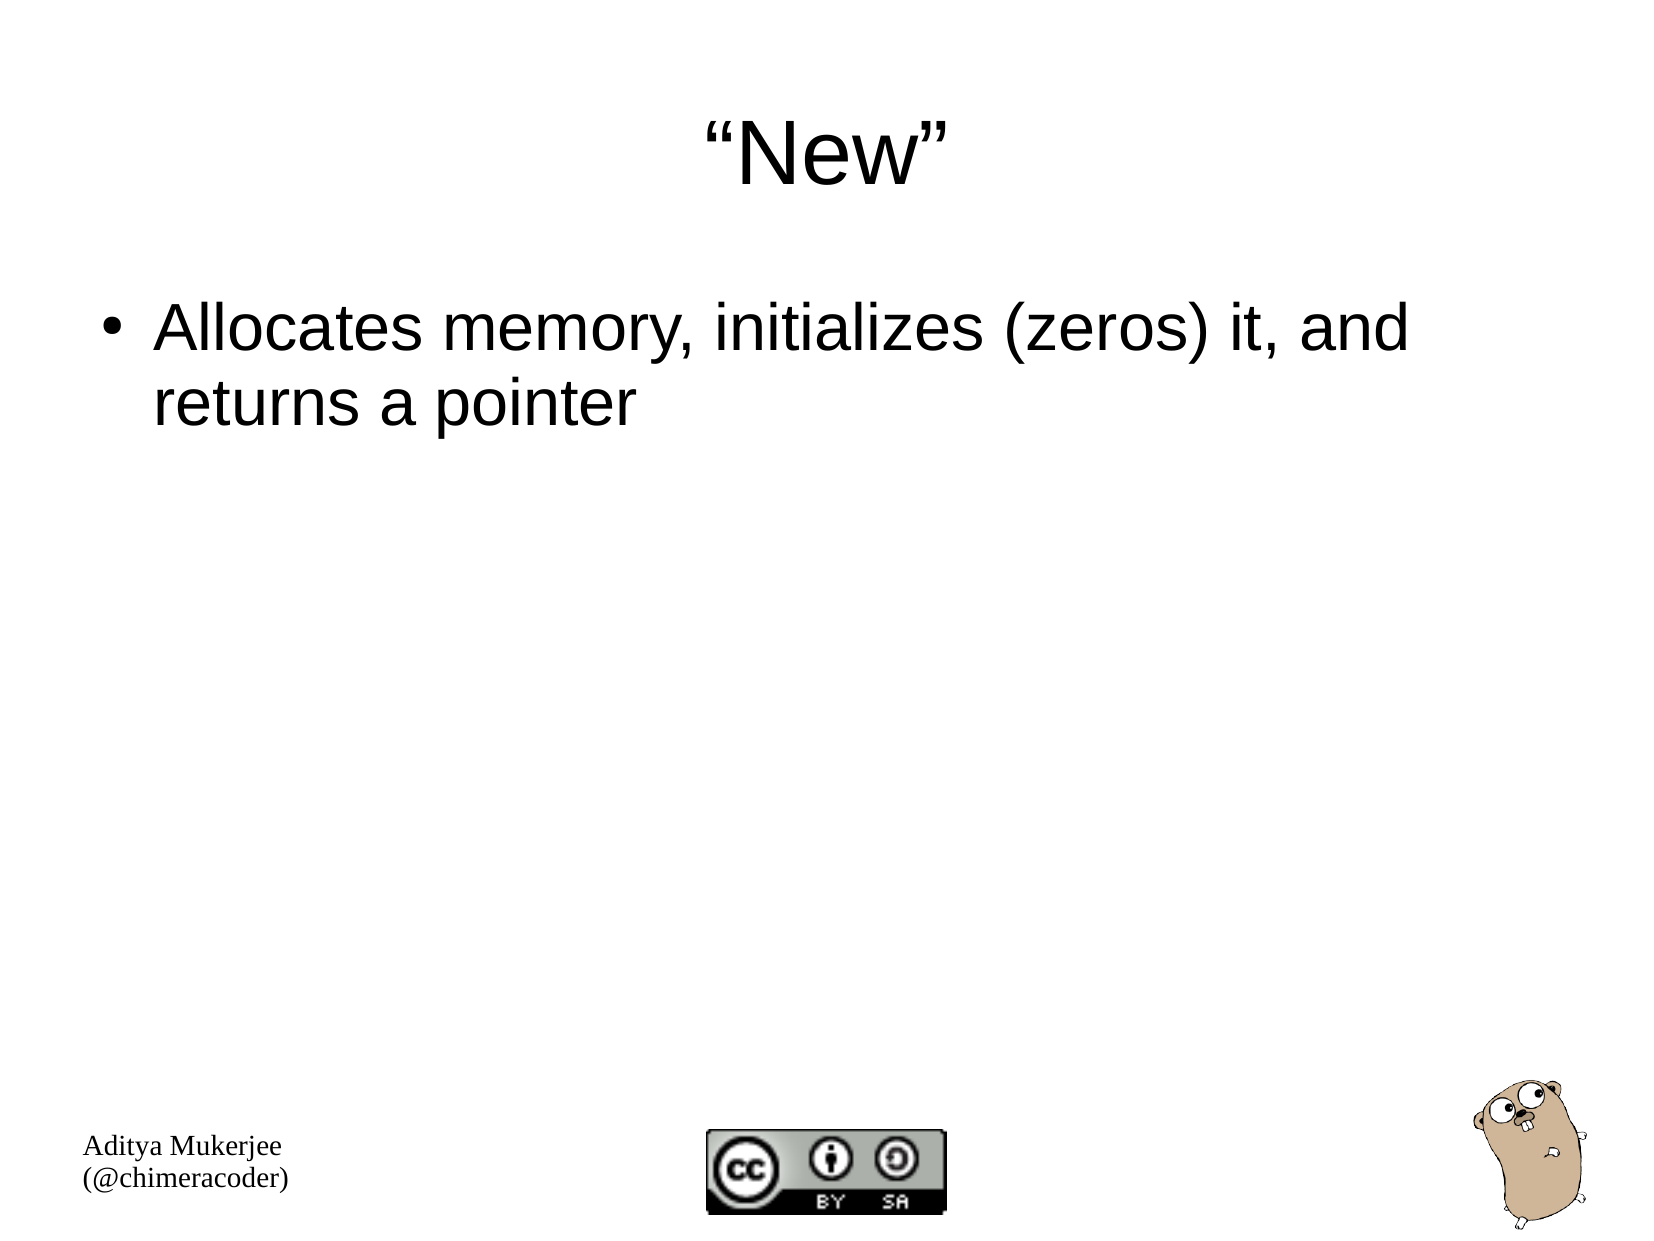

# “New”
Allocates memory, initializes (zeros) it, and returns a pointer